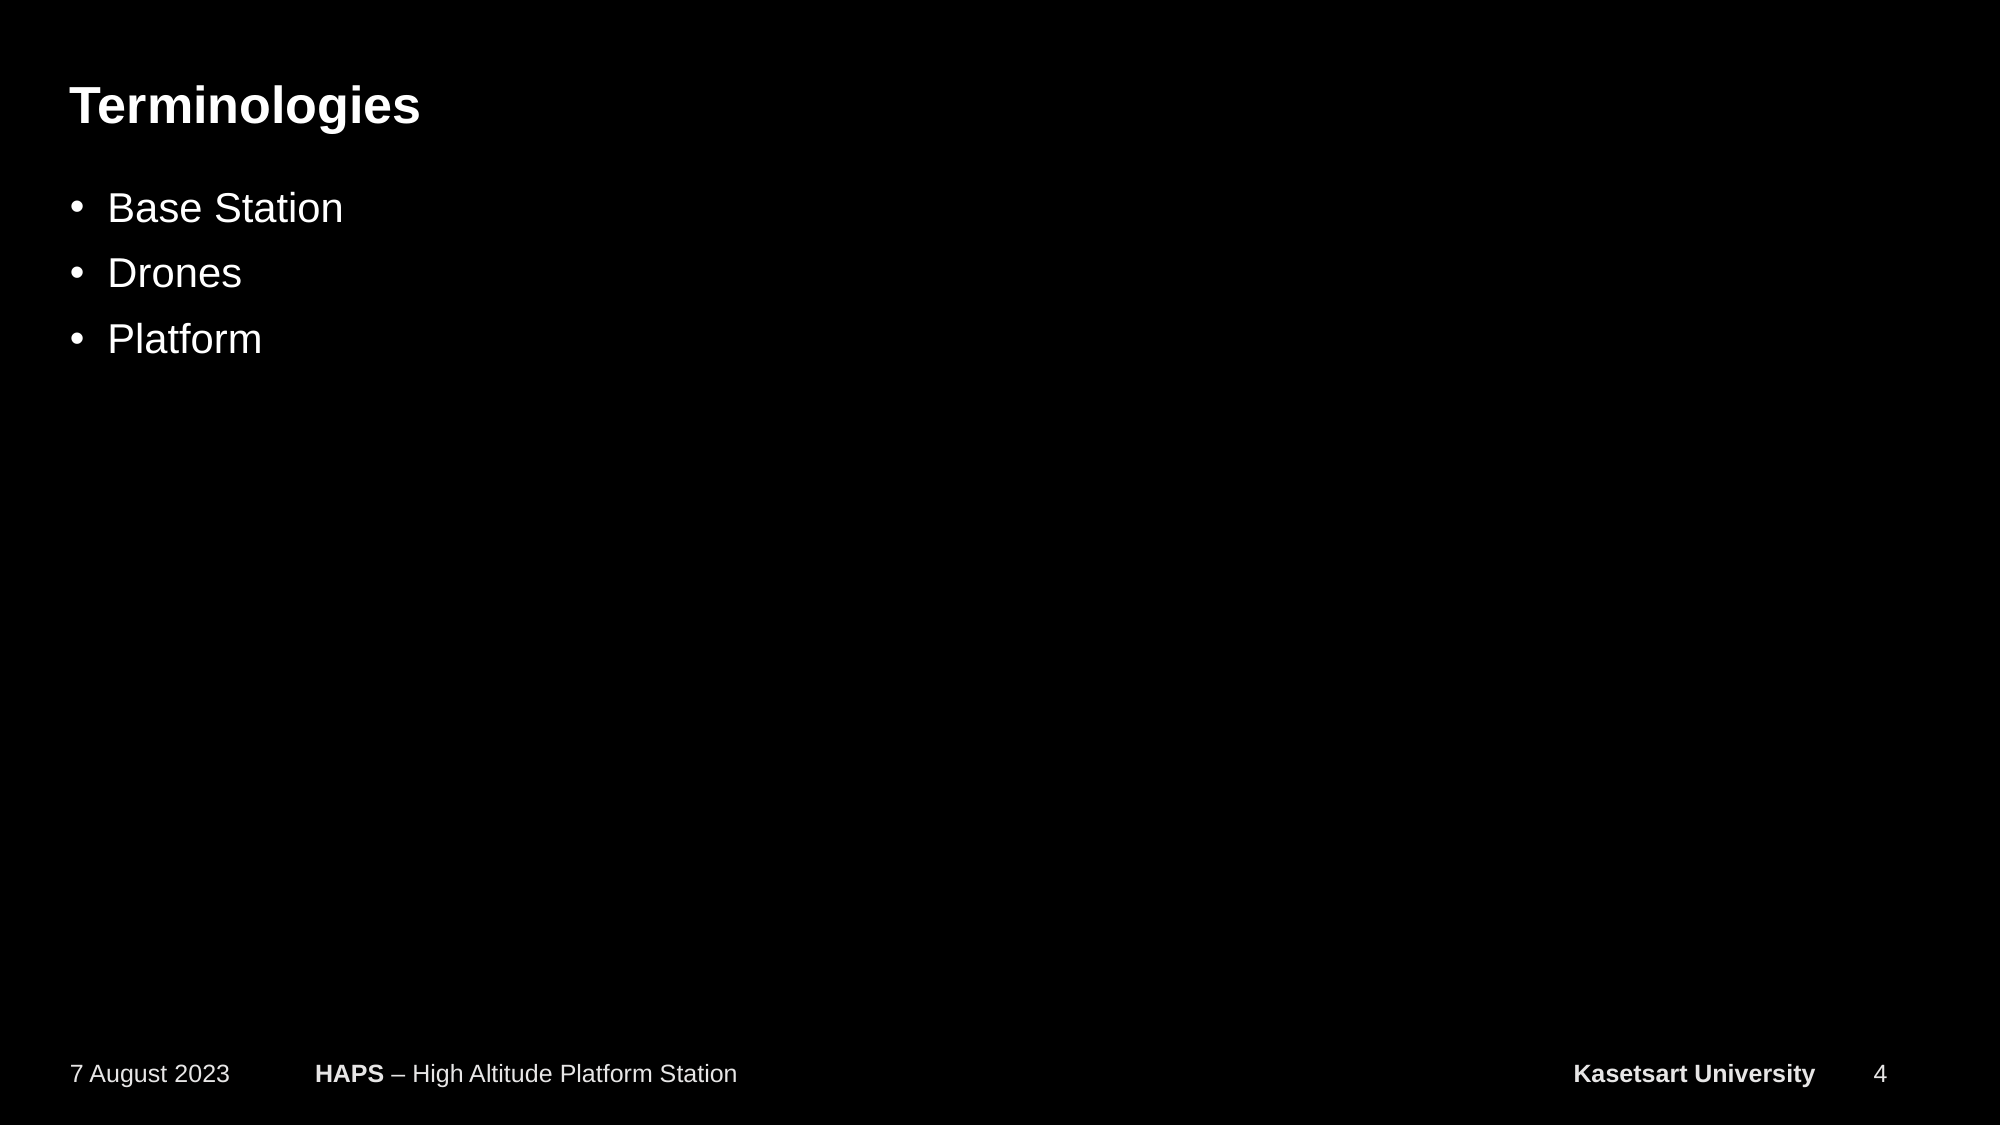

# Terminologies
Base Station
Drones
Platform
7 August 2023
HAPS – High Altitude Platform Station	Kasetsart University
4